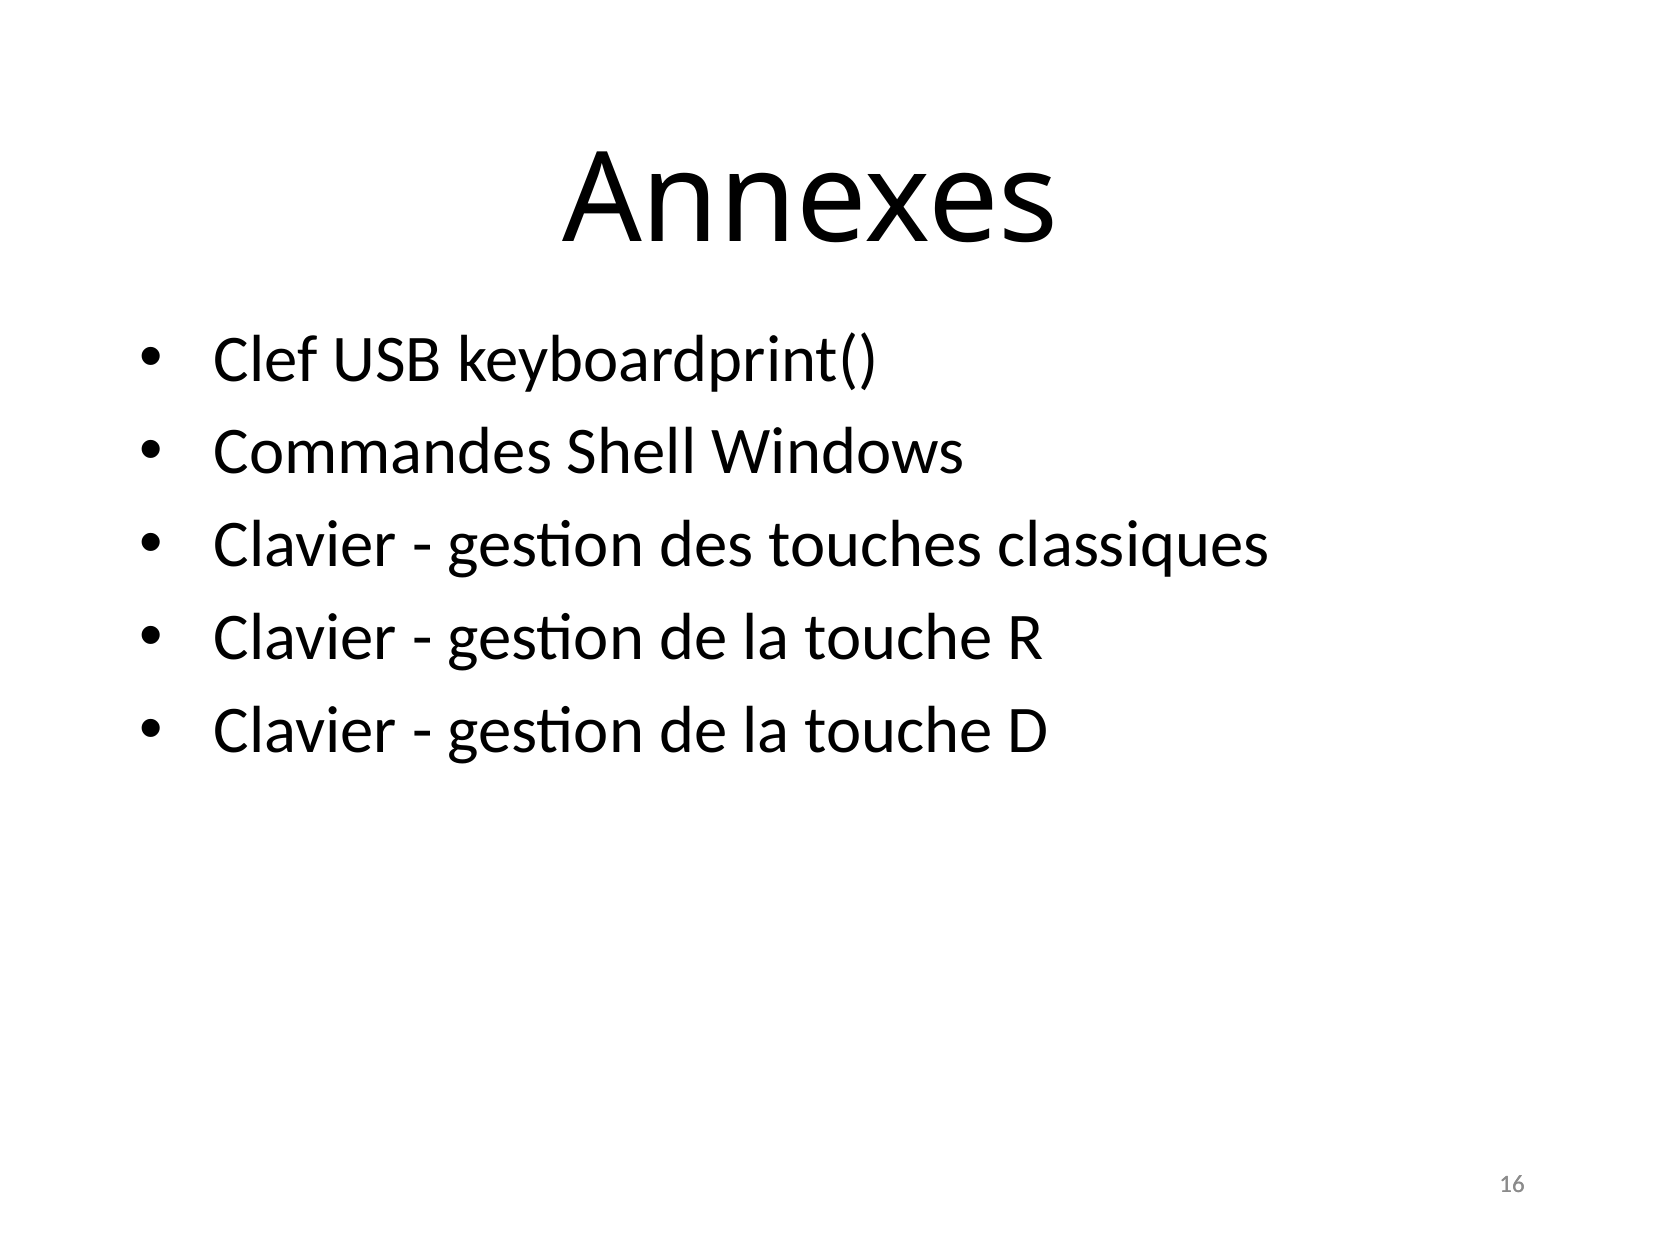

# Annexes
Clef USB keyboardprint()
Commandes Shell Windows
Clavier - gestion des touches classiques
Clavier - gestion de la touche R
Clavier - gestion de la touche D
16